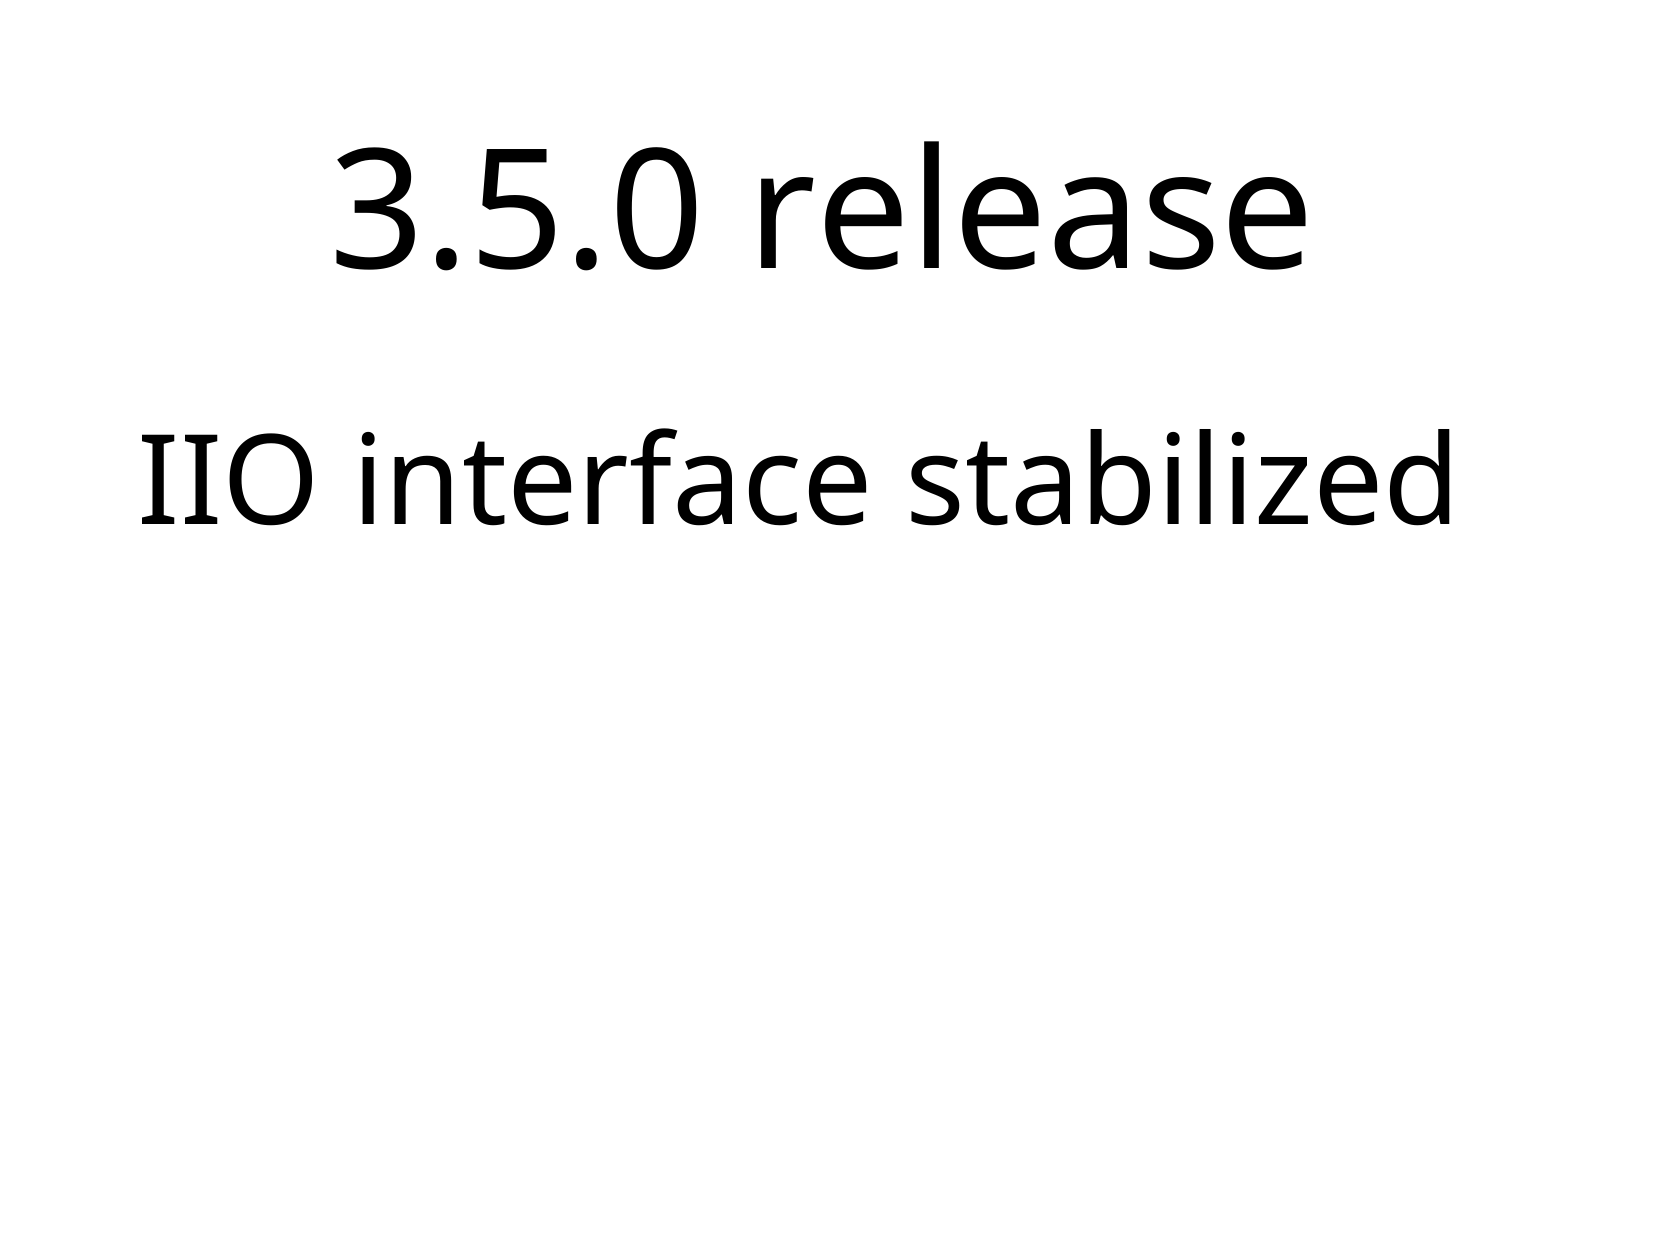

3.5.0 release
IIO interface stabilized
2.6.20 to 2.6.24-rc8